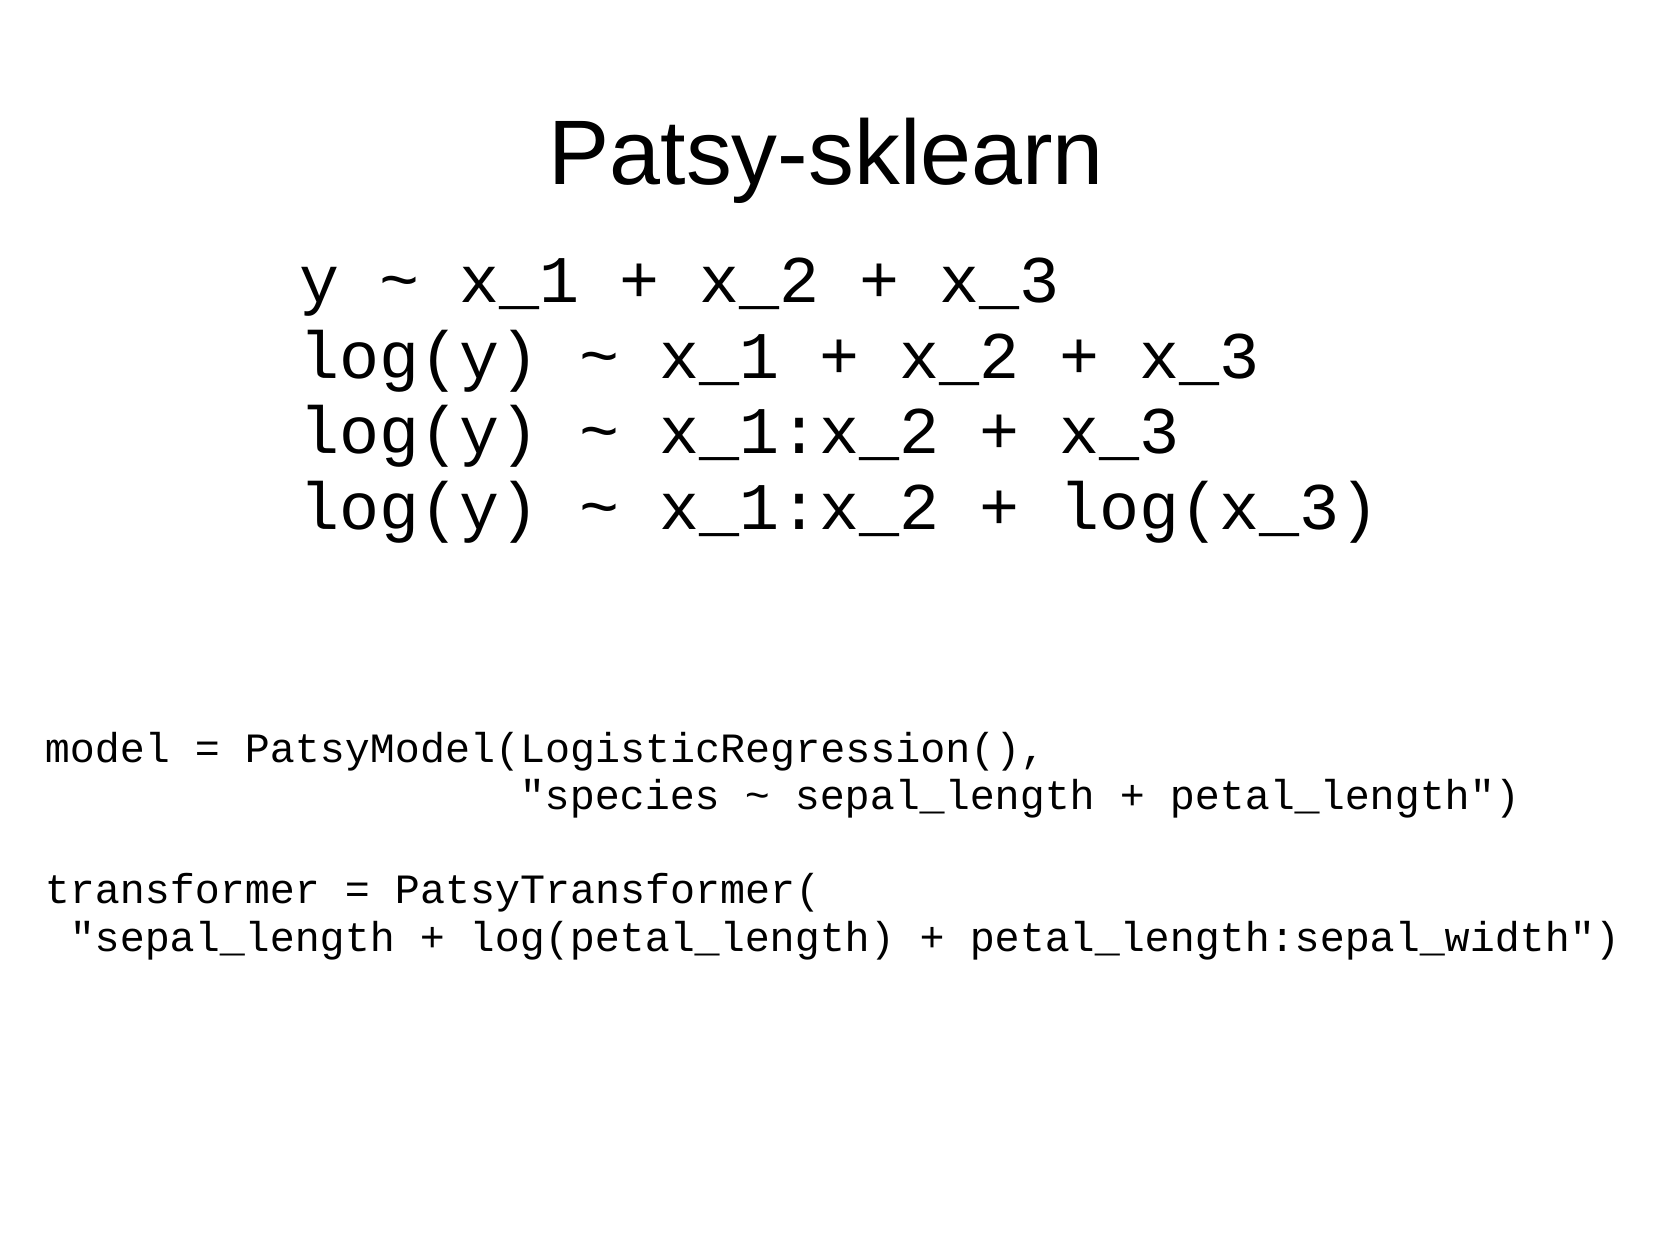

# Patsy-sklearn
y ~ x_1 + x_2 + x_3
log(y) ~ x_1 + x_2 + x_3
log(y) ~ x_1:x_2 + x_3
log(y) ~ x_1:x_2 + log(x_3)
model = PatsyModel(LogisticRegression(),
						 "species ~ sepal_length + petal_length")
transformer = PatsyTransformer(
 "sepal_length + log(petal_length) + petal_length:sepal_width")